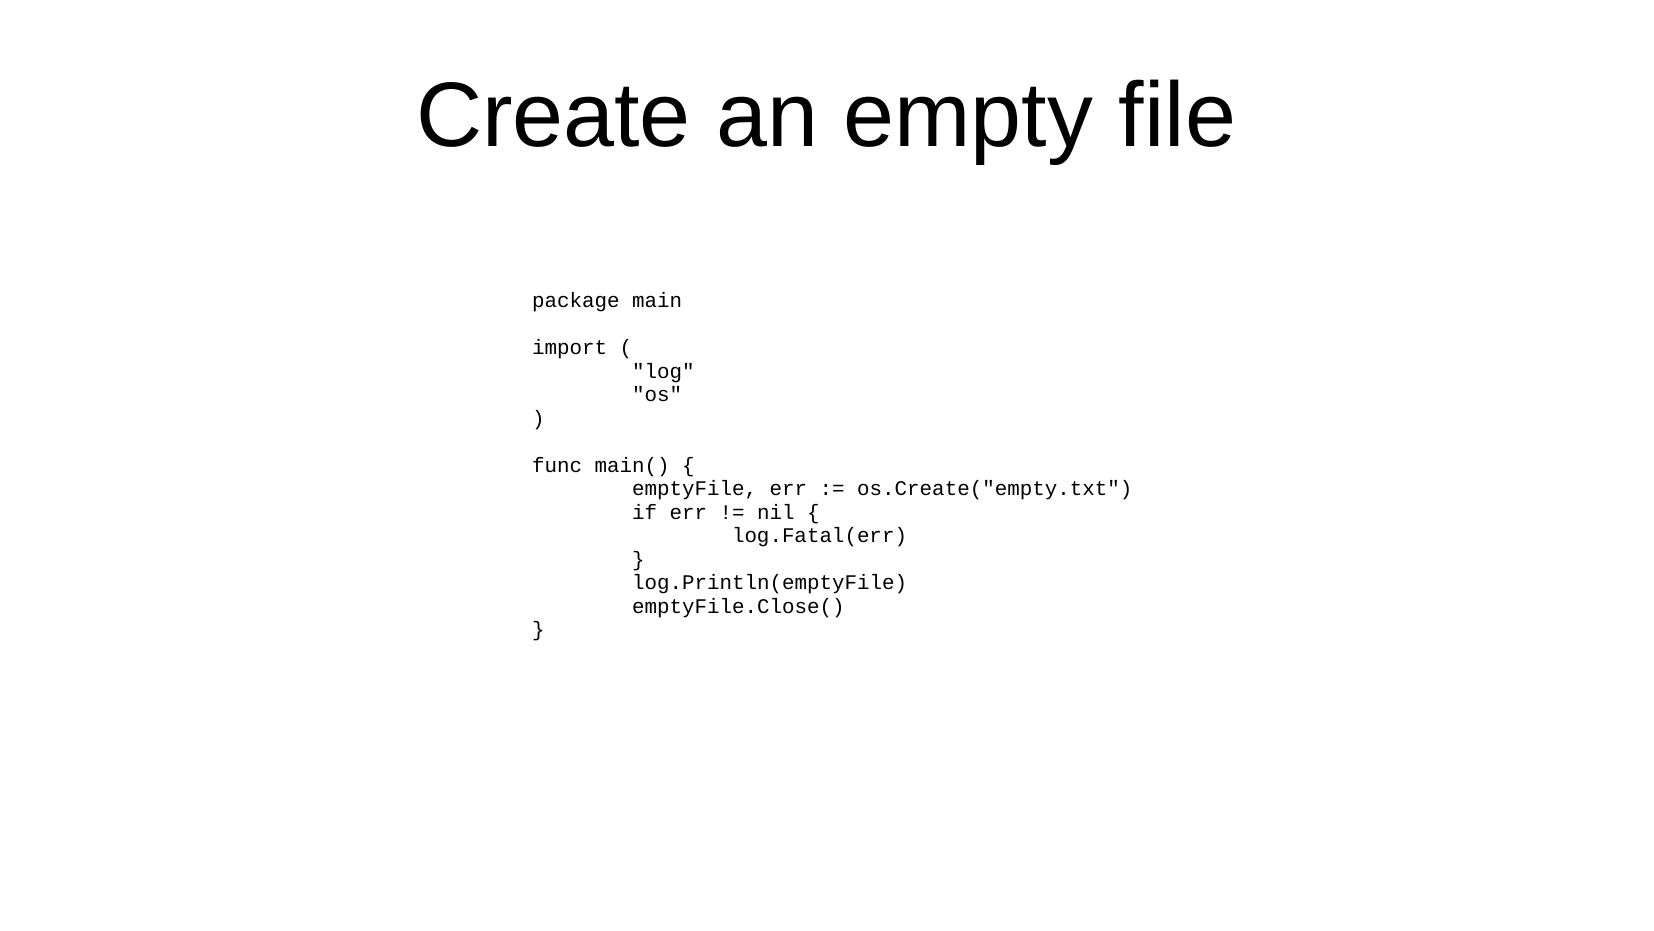

# Create an empty file
package main
import (
 "log"
 "os"
)
func main() {
 emptyFile, err := os.Create("empty.txt")
 if err != nil {
 log.Fatal(err)
 }
 log.Println(emptyFile)
 emptyFile.Close()
}